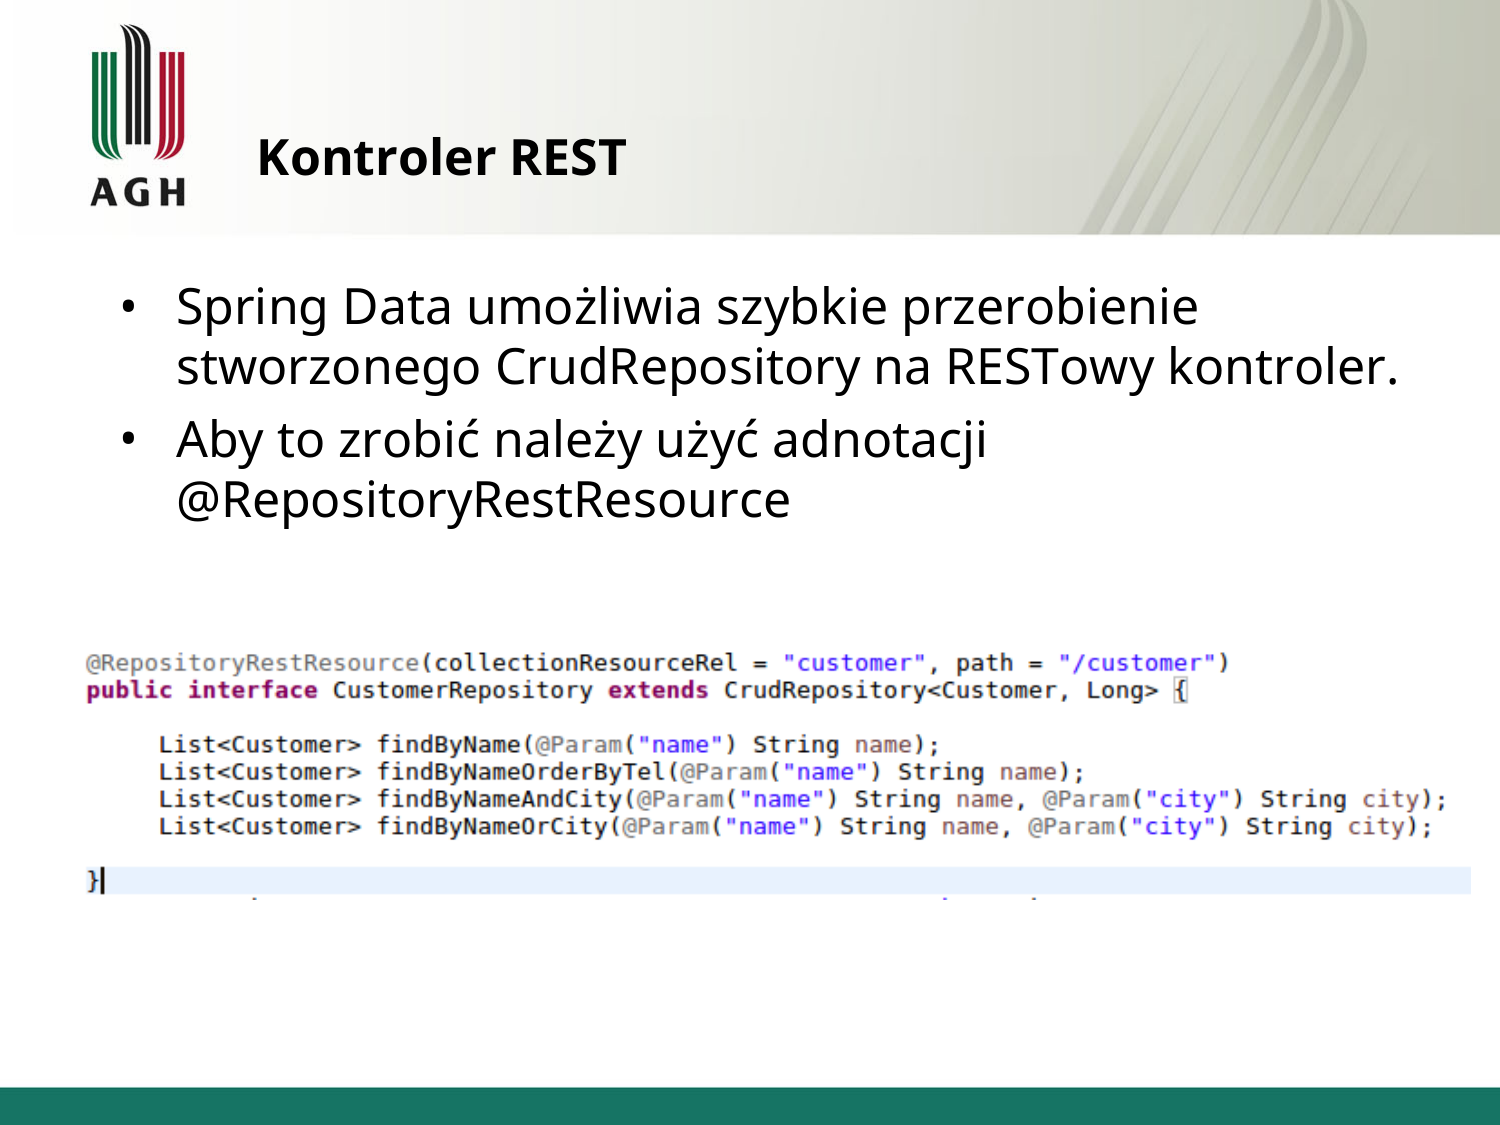

# Kontroler REST
Spring Data umożliwia szybkie przerobienie stworzonego CrudRepository na RESTowy kontroler.
Aby to zrobić należy użyć adnotacji @RepositoryRestResource